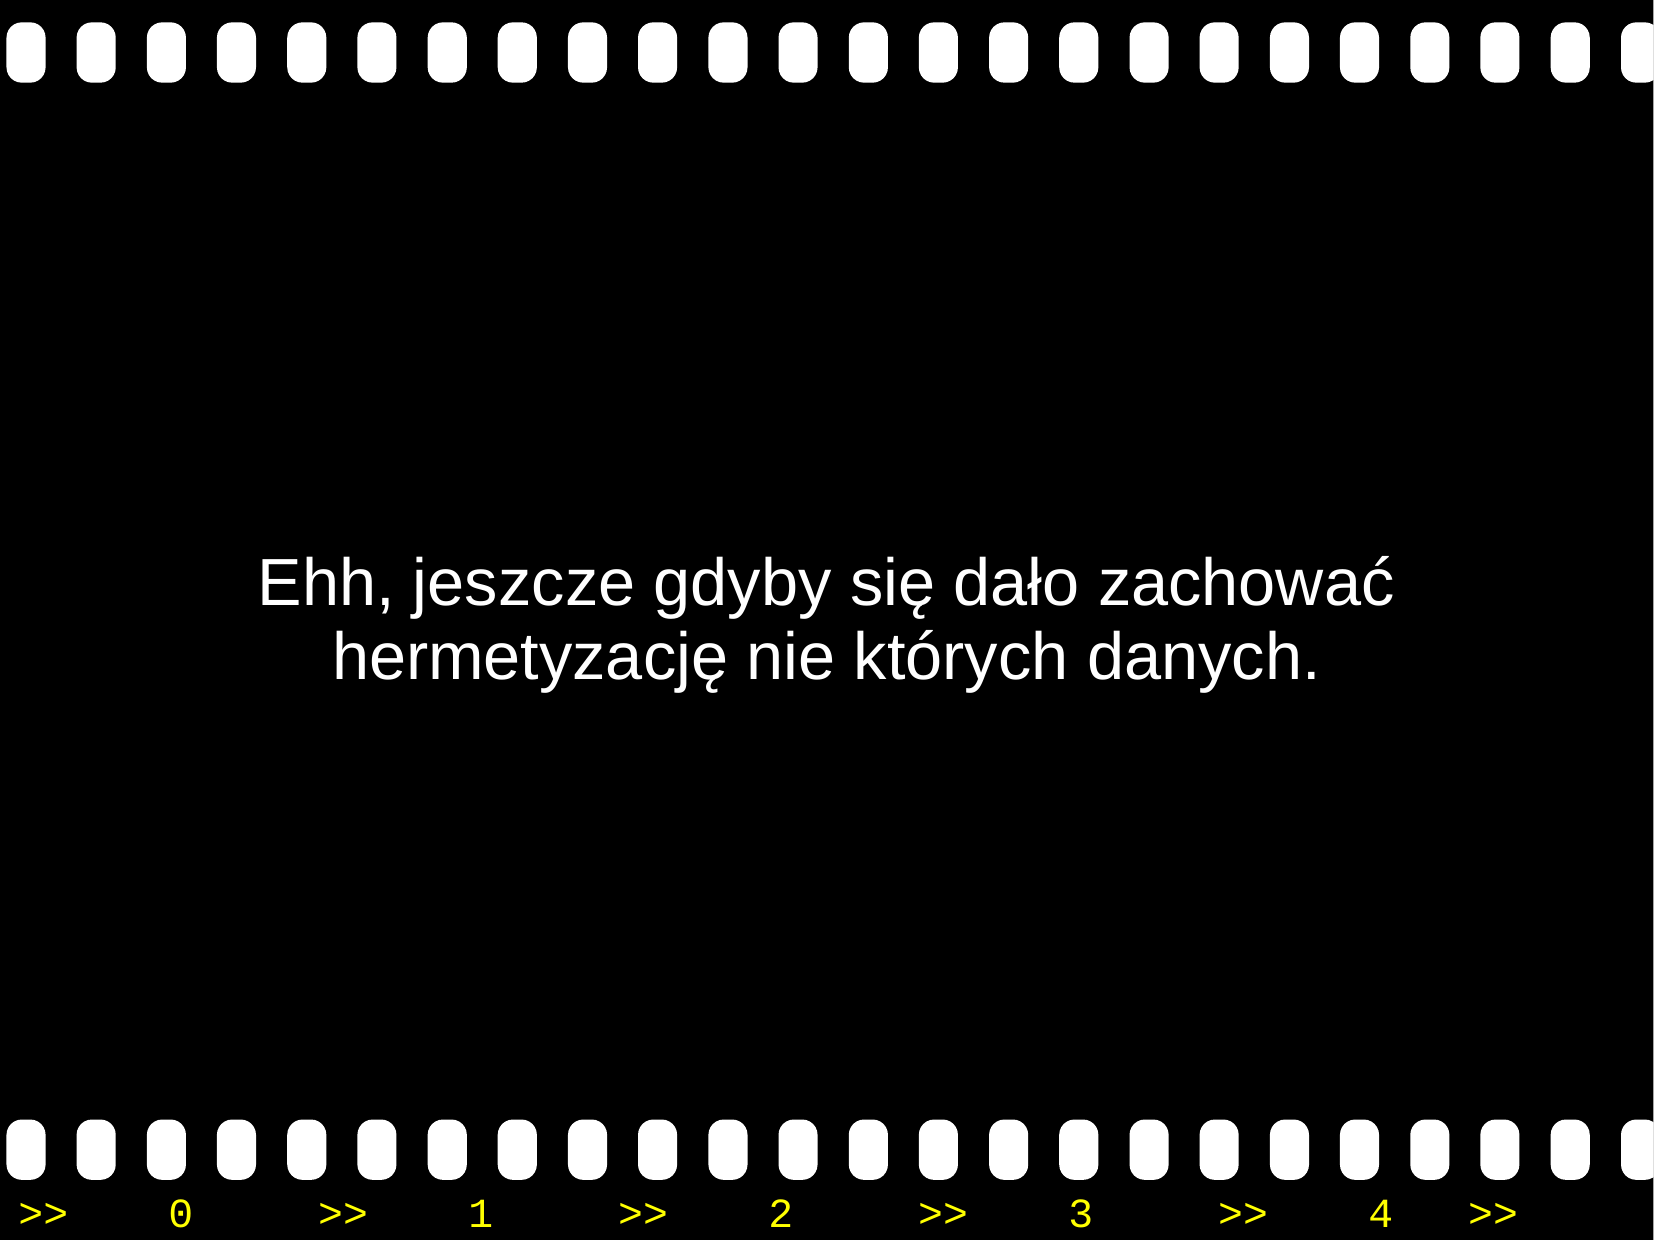

# Ehh, jeszcze gdyby się dało zachować hermetyzację nie których danych.